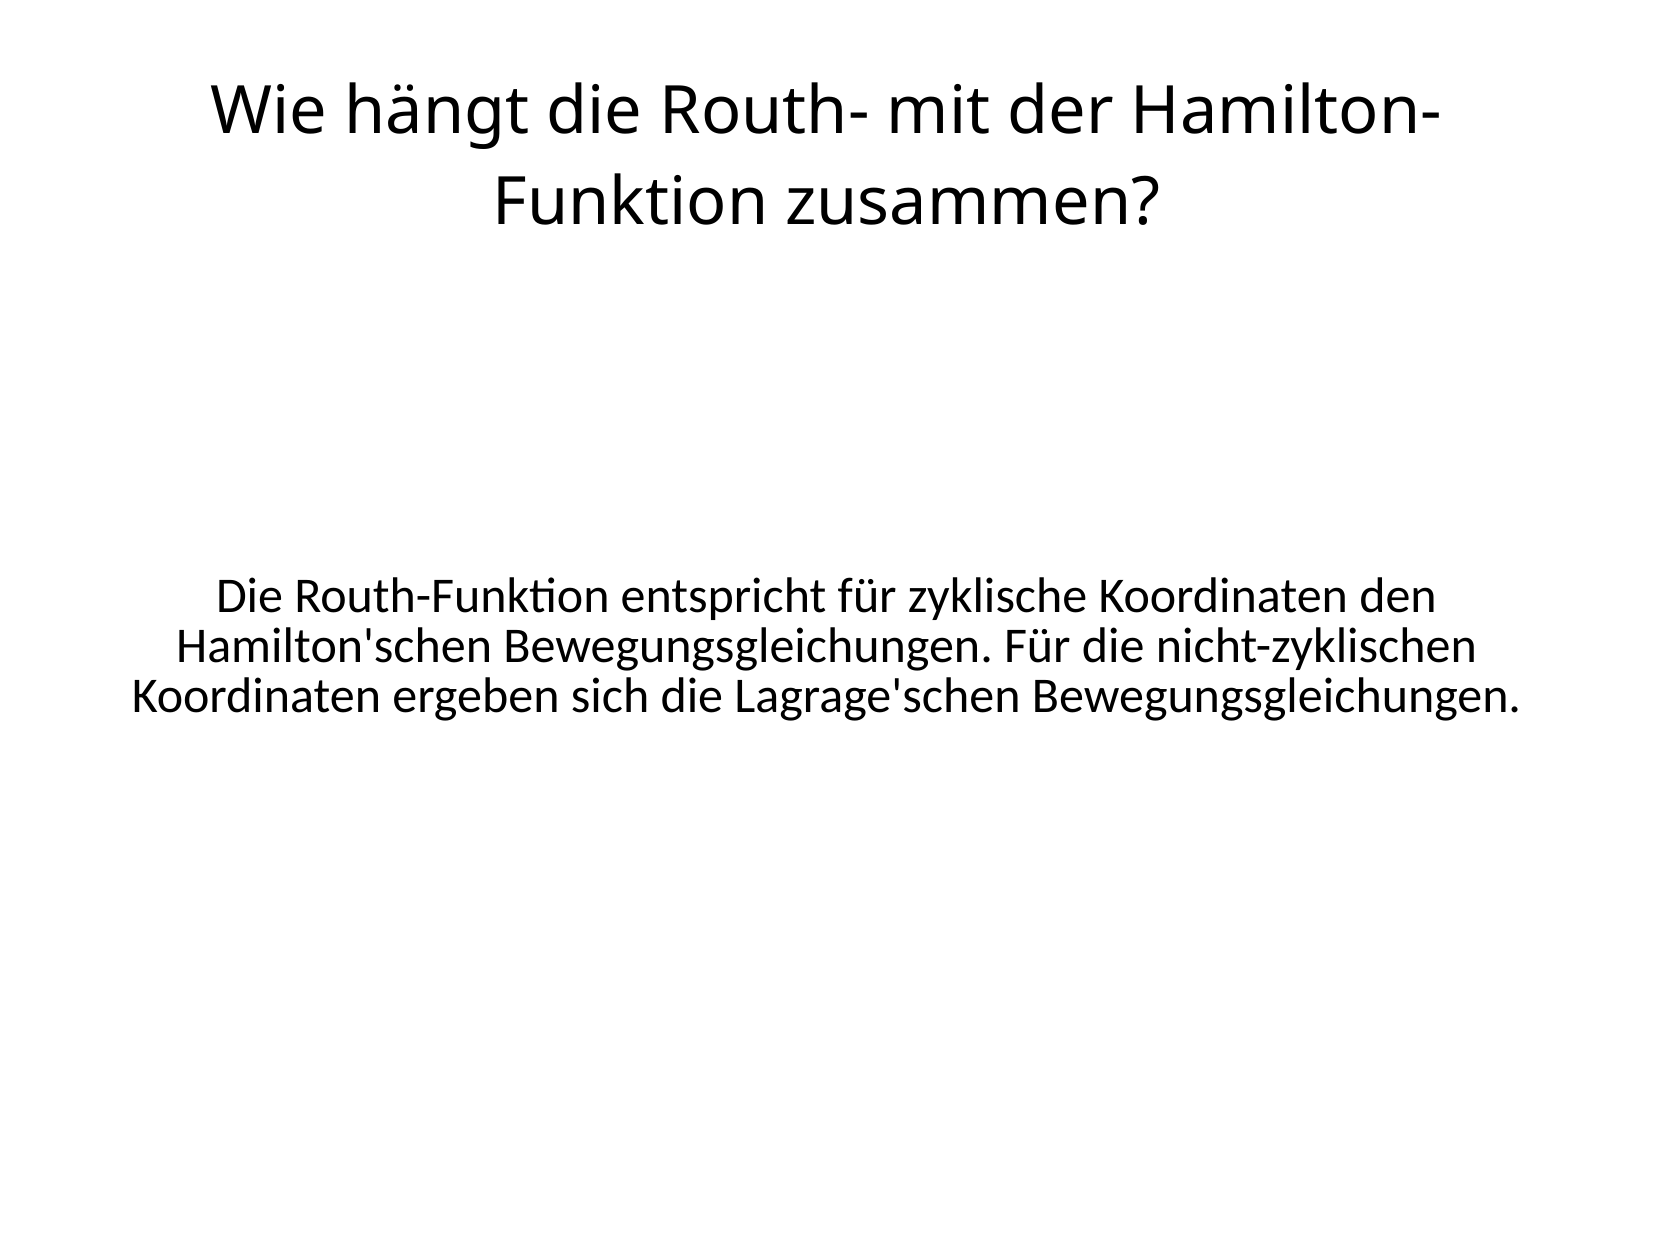

# Wie hängt die Routh- mit der Hamilton-Funktion zusammen?
Die Routh-Funktion entspricht für zyklische Koordinaten den Hamilton'schen Bewegungsgleichungen. Für die nicht-zyklischen Koordinaten ergeben sich die Lagrage'schen Bewegungsgleichungen.